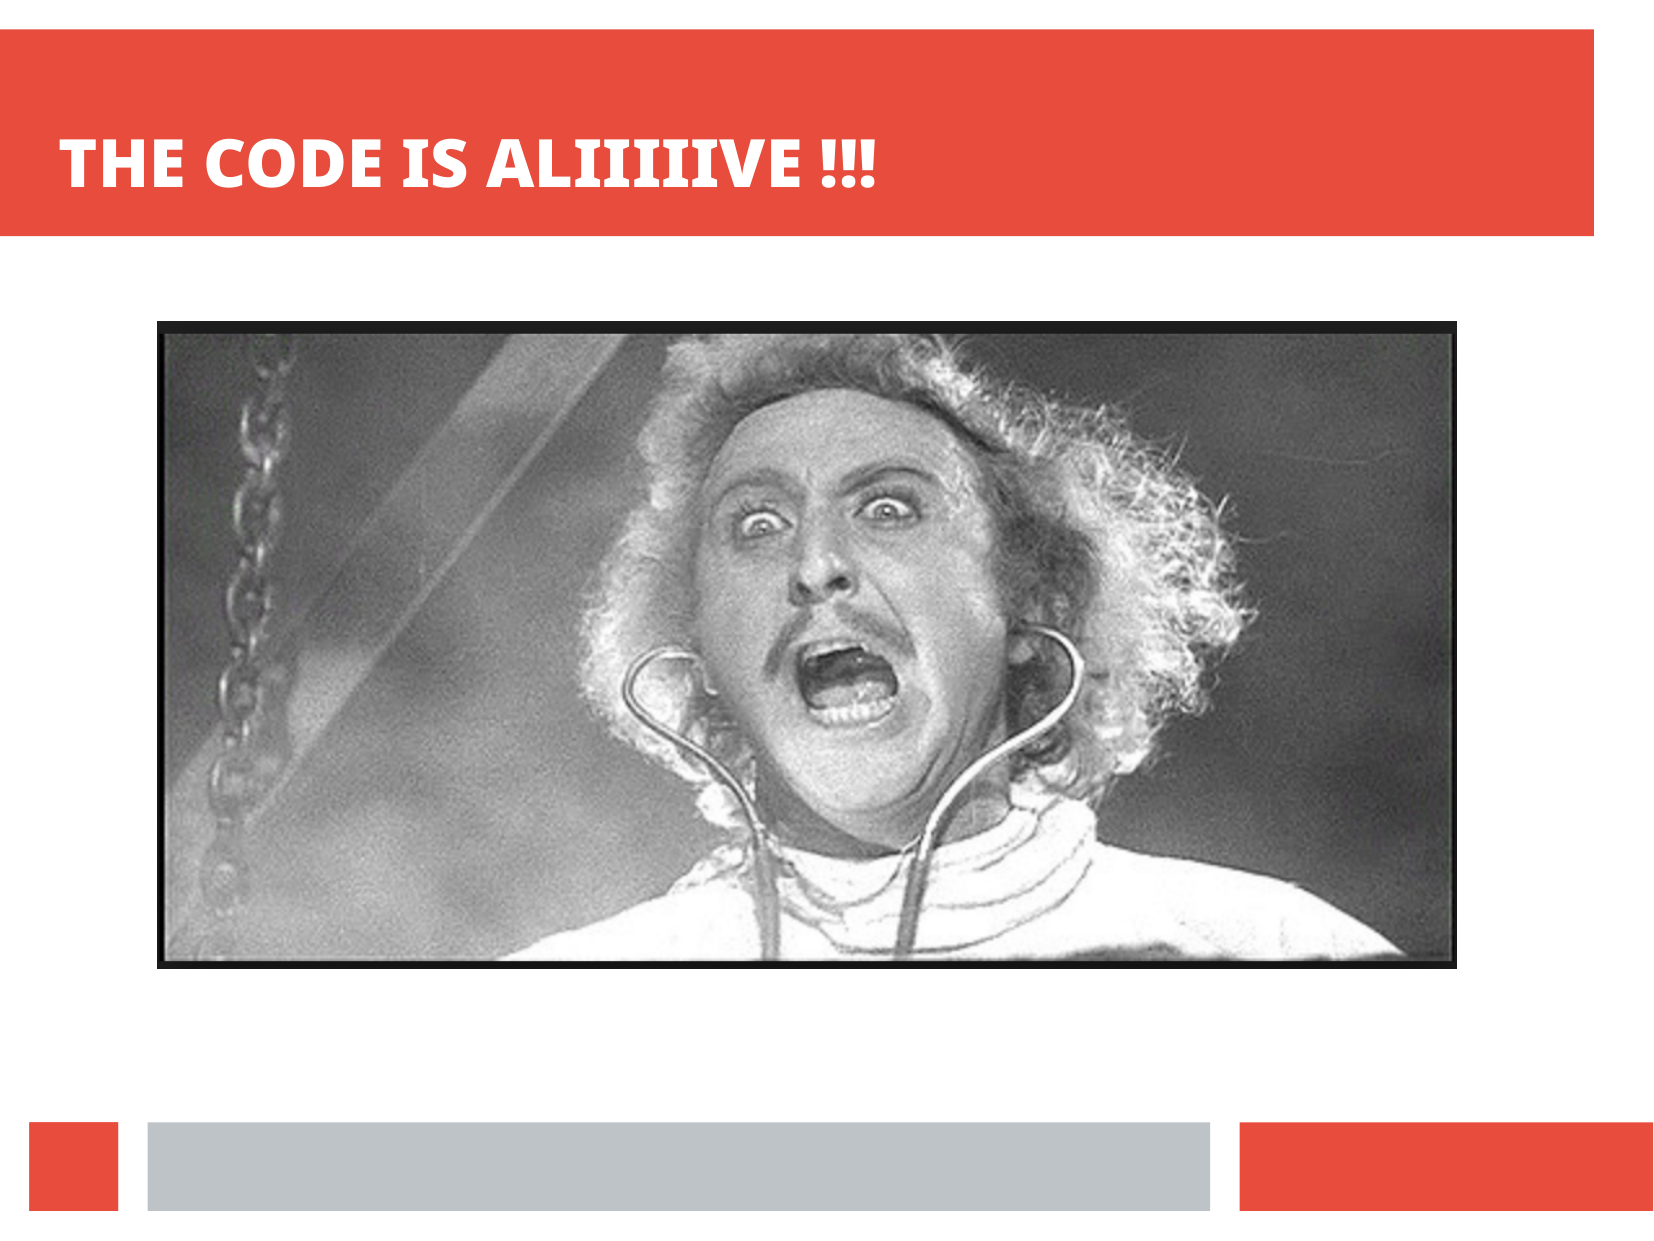

# THE CODE IS ALIIIIIVE !!!
10